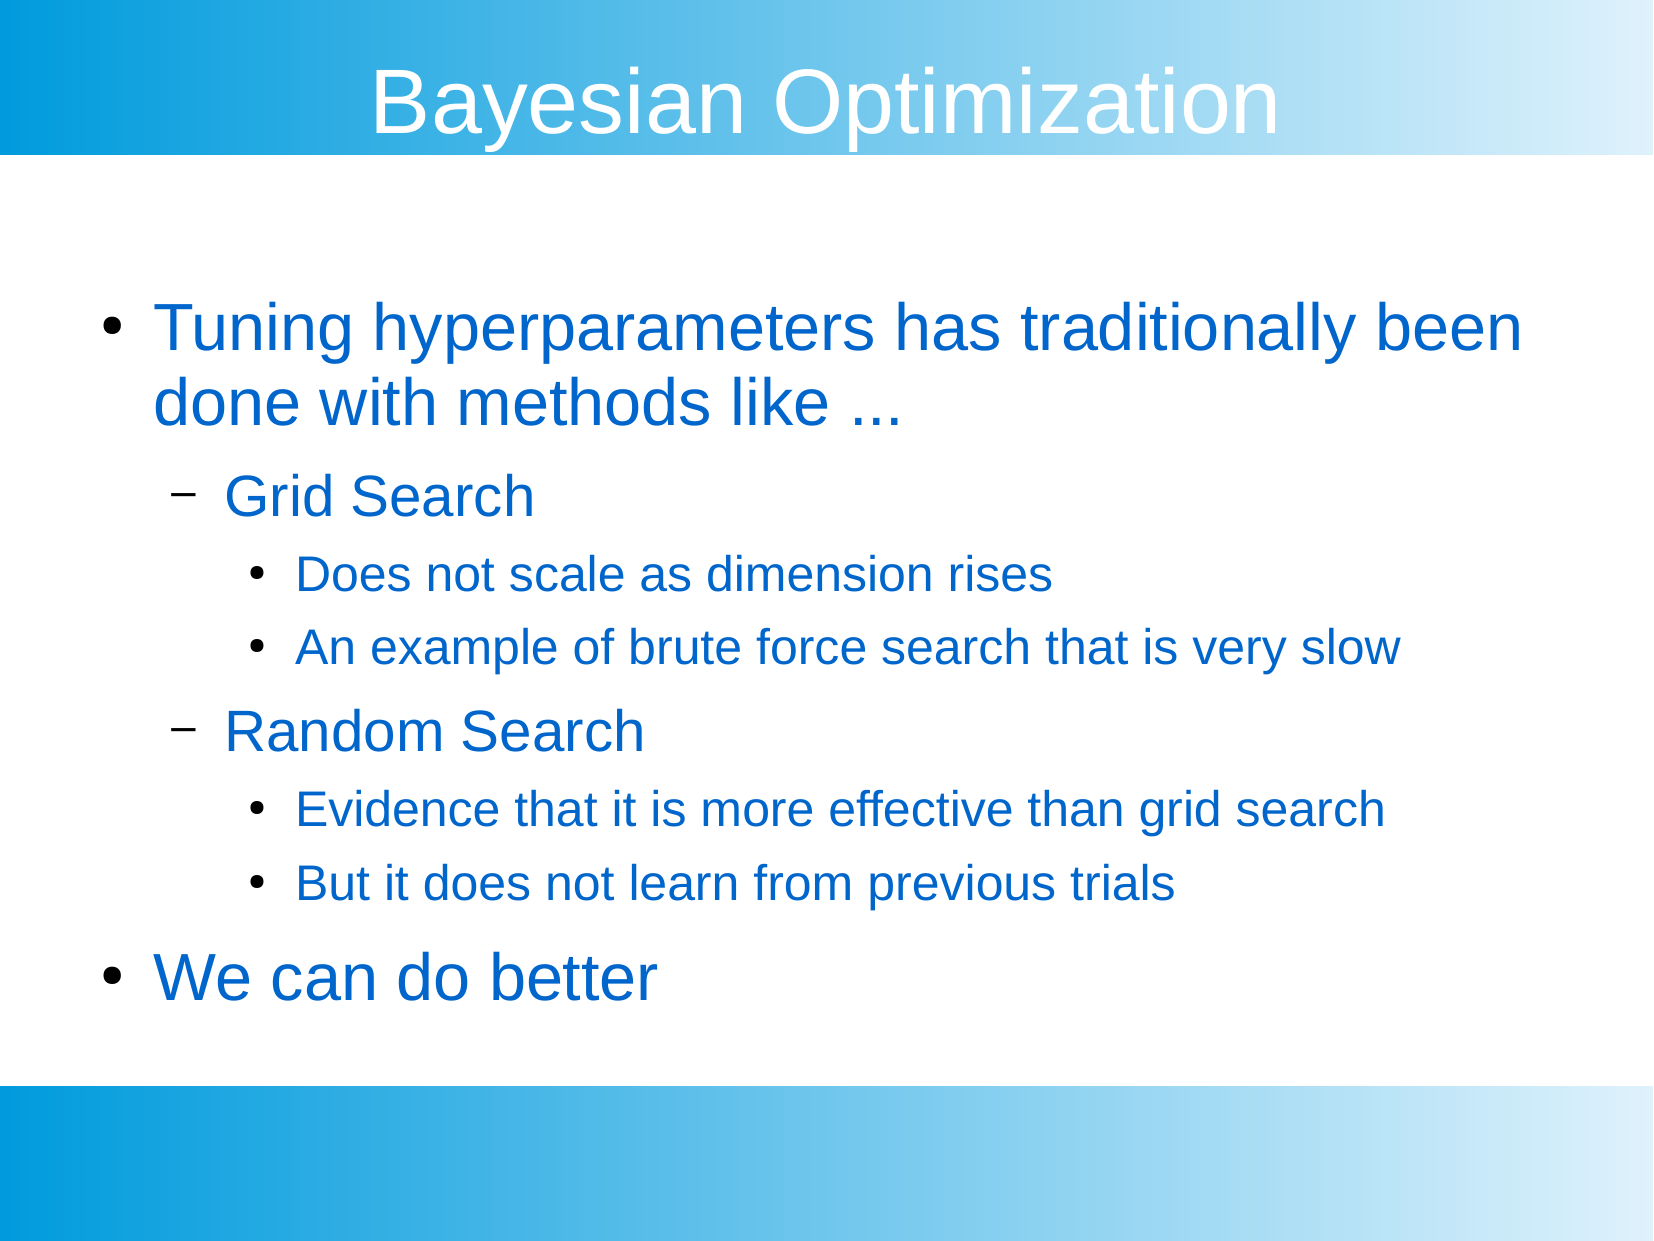

# Bayesian Optimization
Tuning hyperparameters has traditionally been done with methods like ...
Grid Search
Does not scale as dimension rises
An example of brute force search that is very slow
Random Search
Evidence that it is more effective than grid search
But it does not learn from previous trials
We can do better